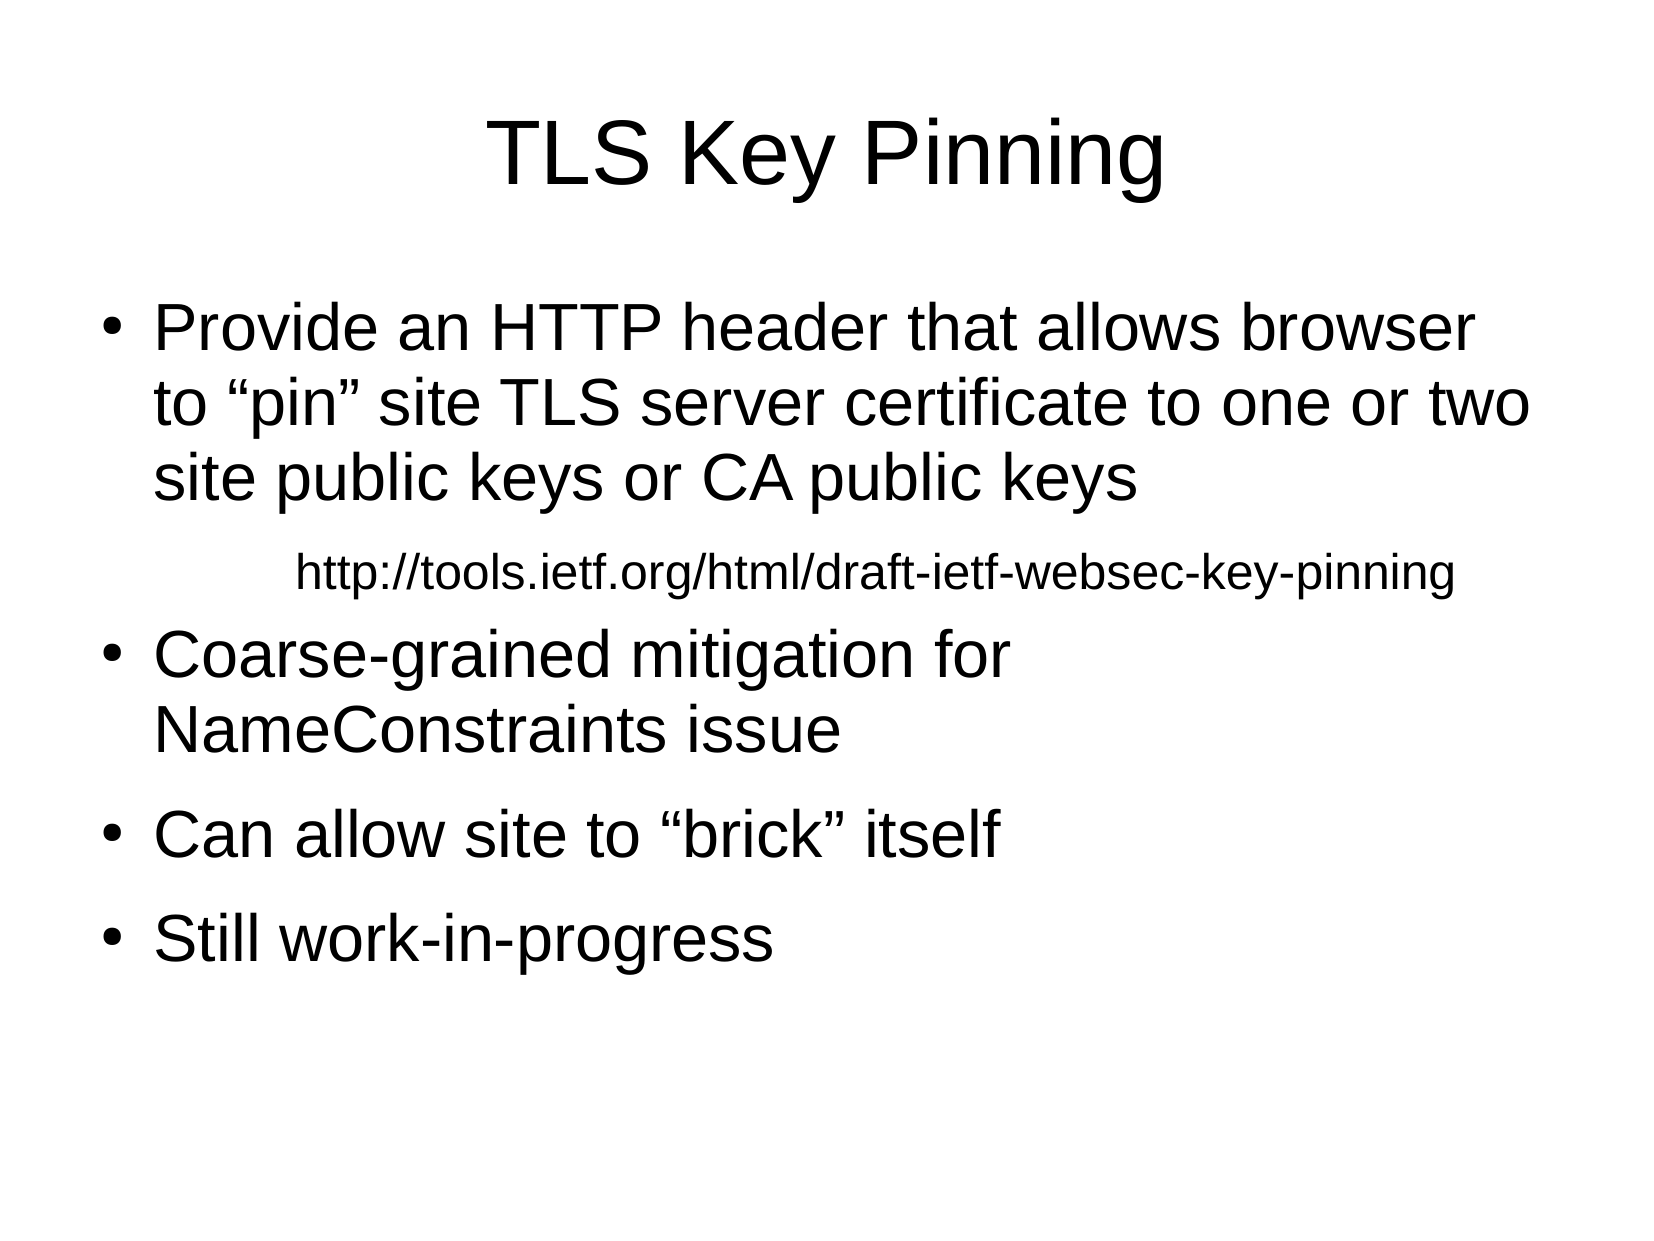

# TLS Key Pinning
Provide an HTTP header that allows browser to “pin” site TLS server certificate to one or two site public keys or CA public keys
http://tools.ietf.org/html/draft-ietf-websec-key-pinning
Coarse-grained mitigation for NameConstraints issue
Can allow site to “brick” itself
Still work-in-progress